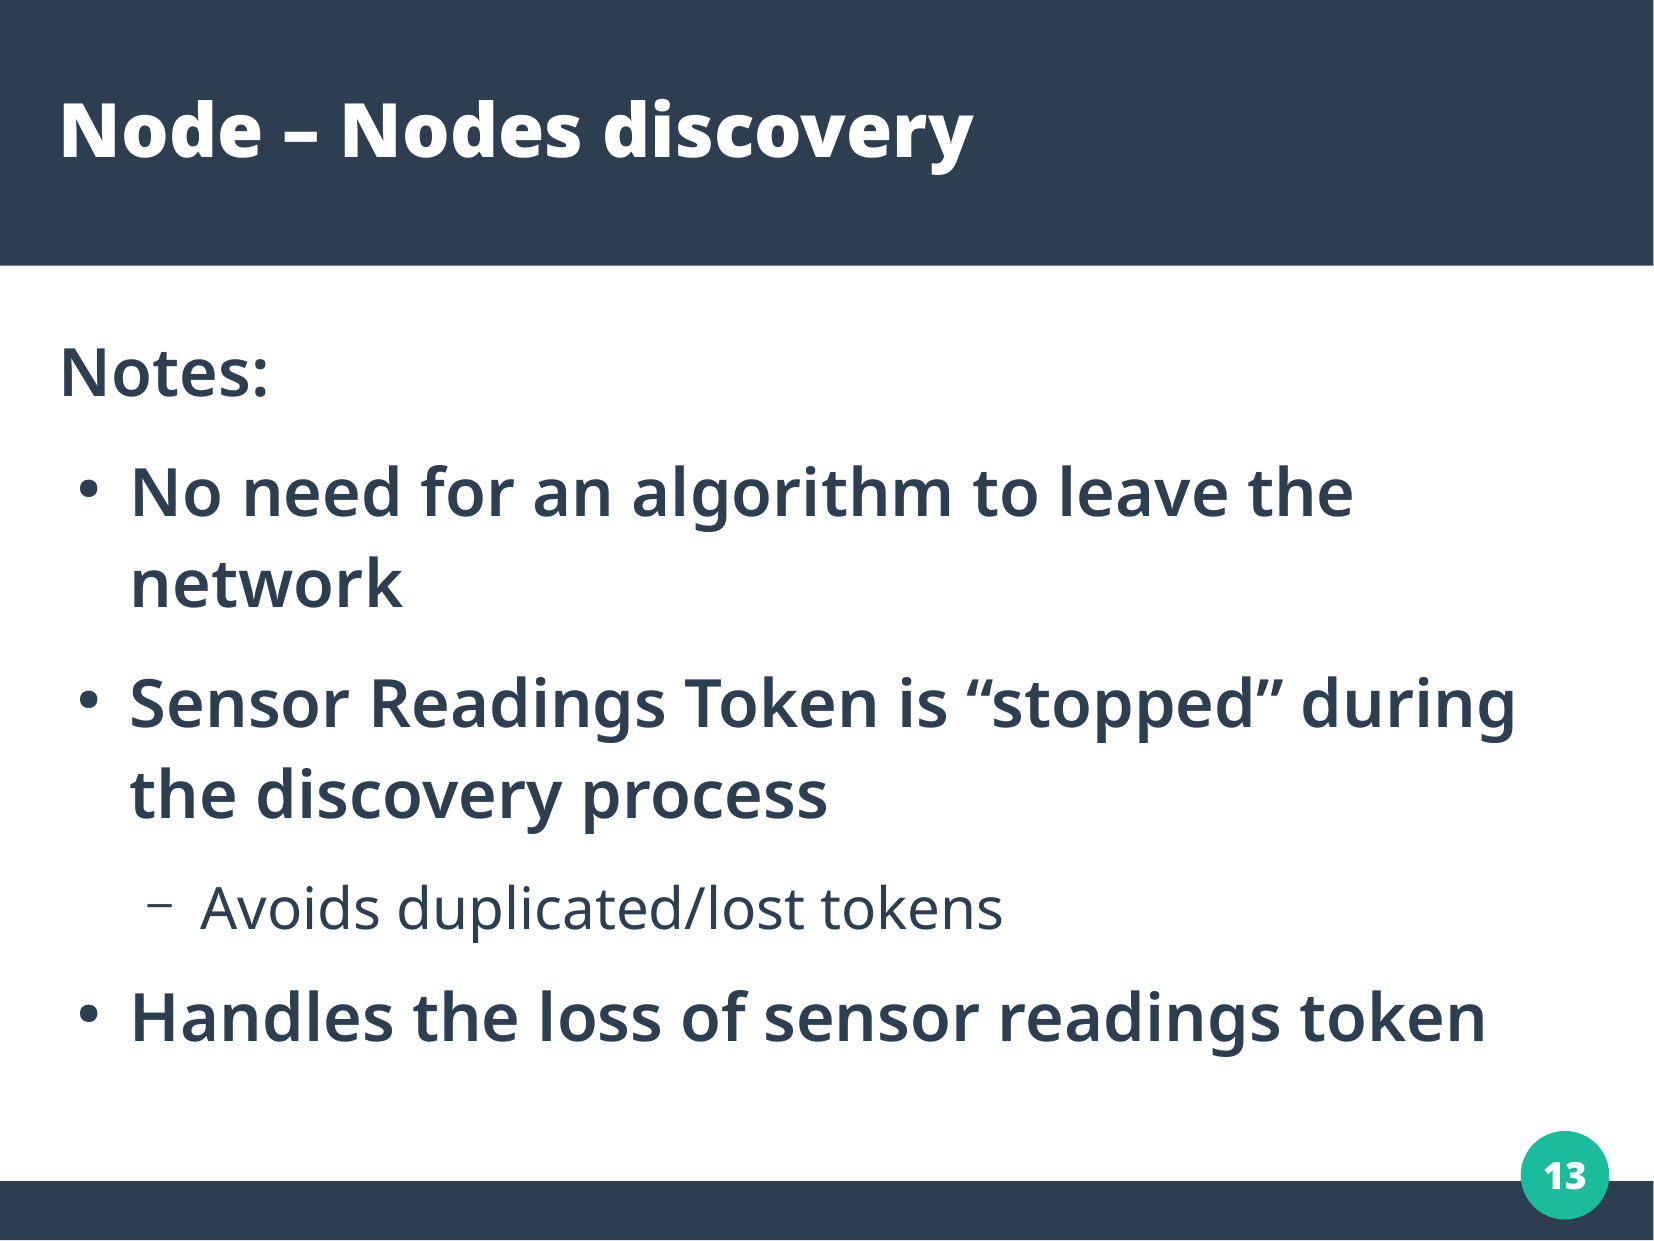

# Node – Nodes discovery
Notes:
No need for an algorithm to leave the network
Sensor Readings Token is “stopped” during the discovery process
Avoids duplicated/lost tokens
Handles the loss of sensor readings token
13